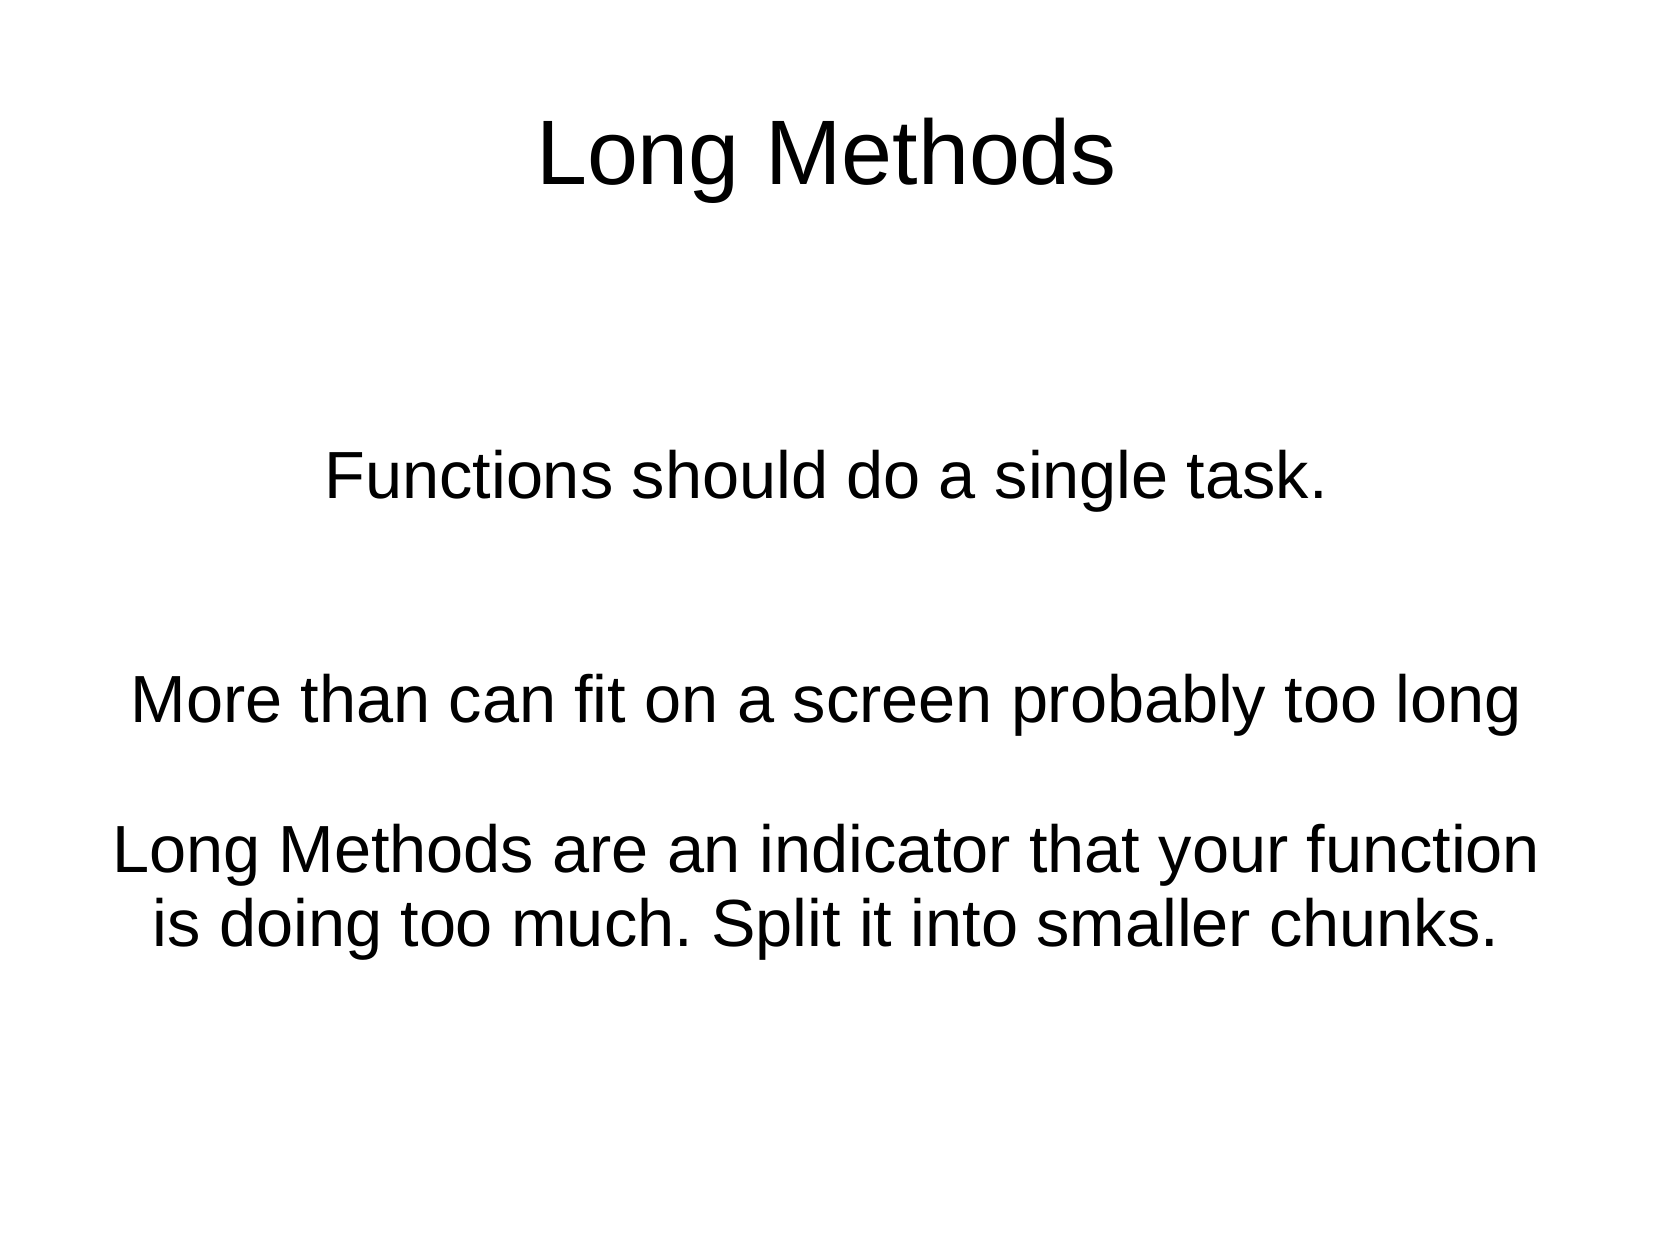

# Long Methods
Functions should do a single task.
More than can fit on a screen probably too long
Long Methods are an indicator that your function is doing too much. Split it into smaller chunks.